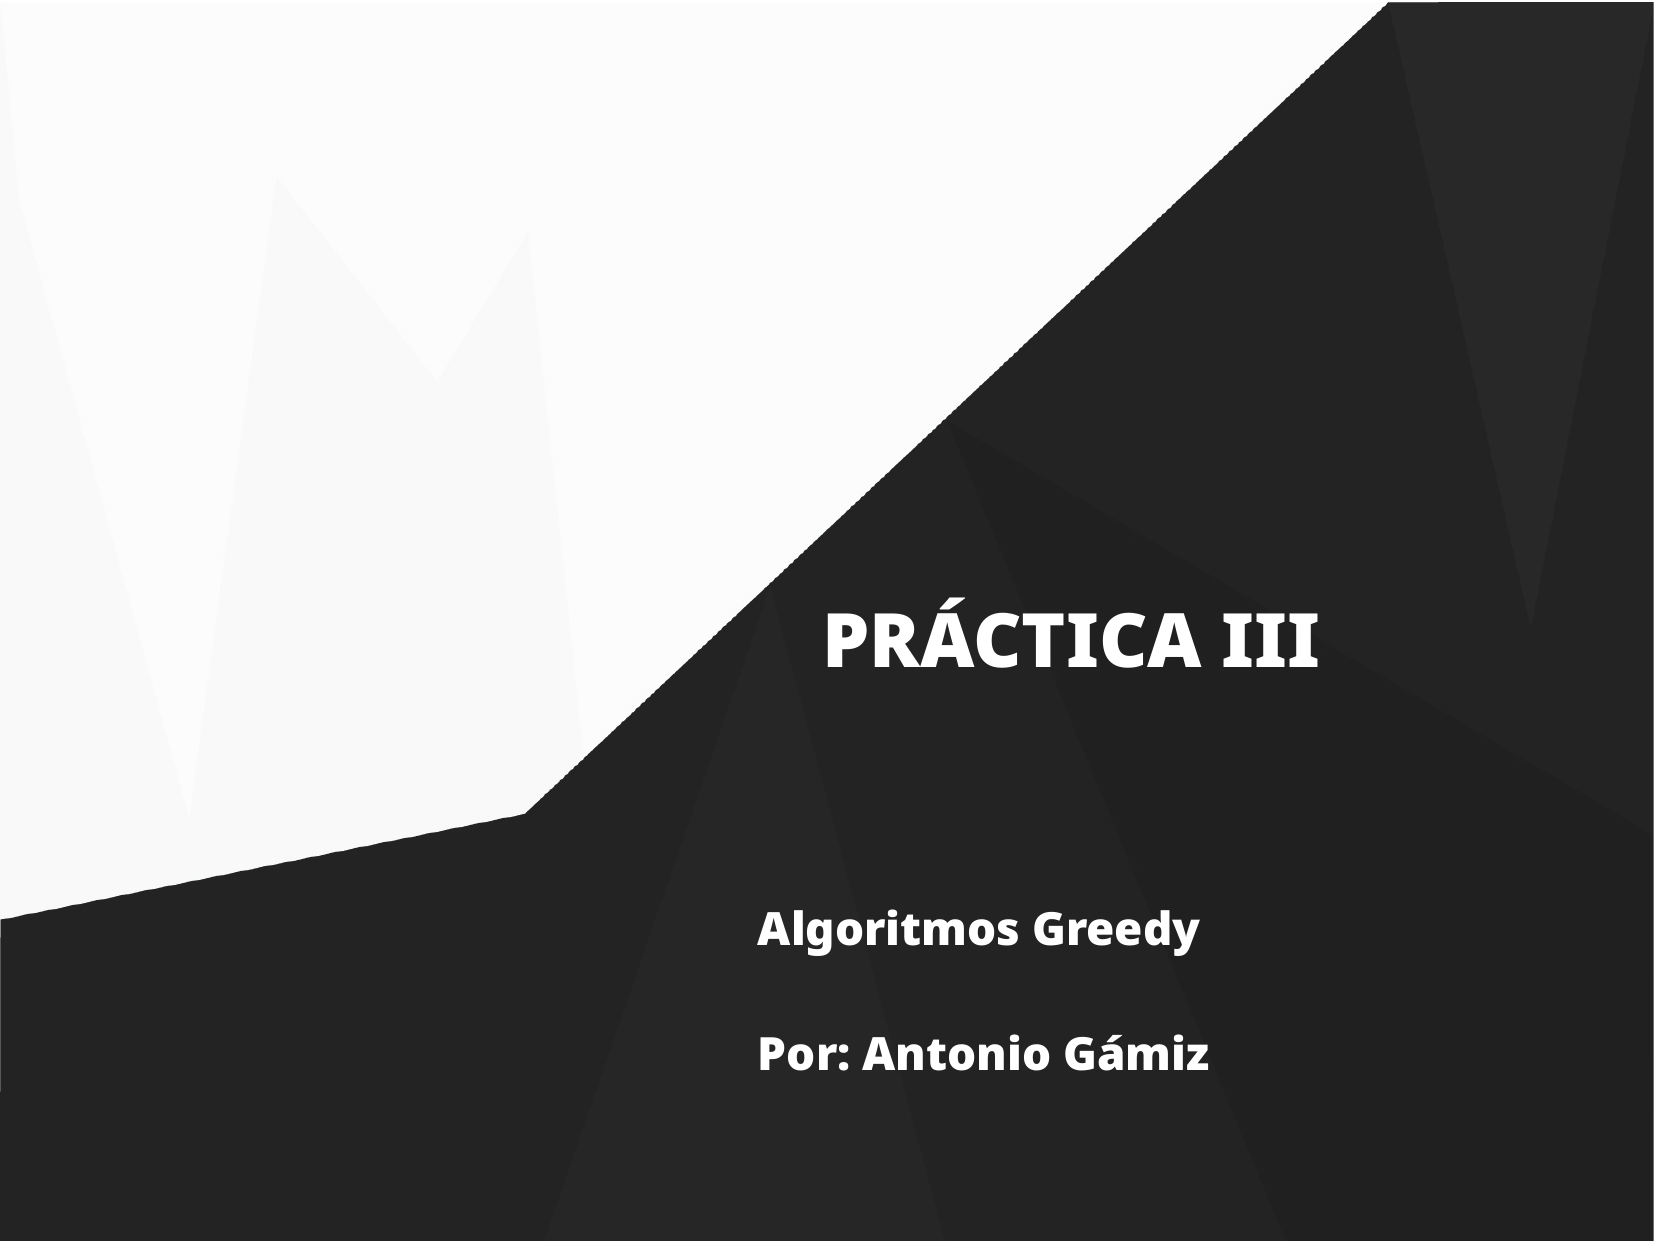

# PRÁCTICA III
Algoritmos Greedy
Por: Antonio Gámiz